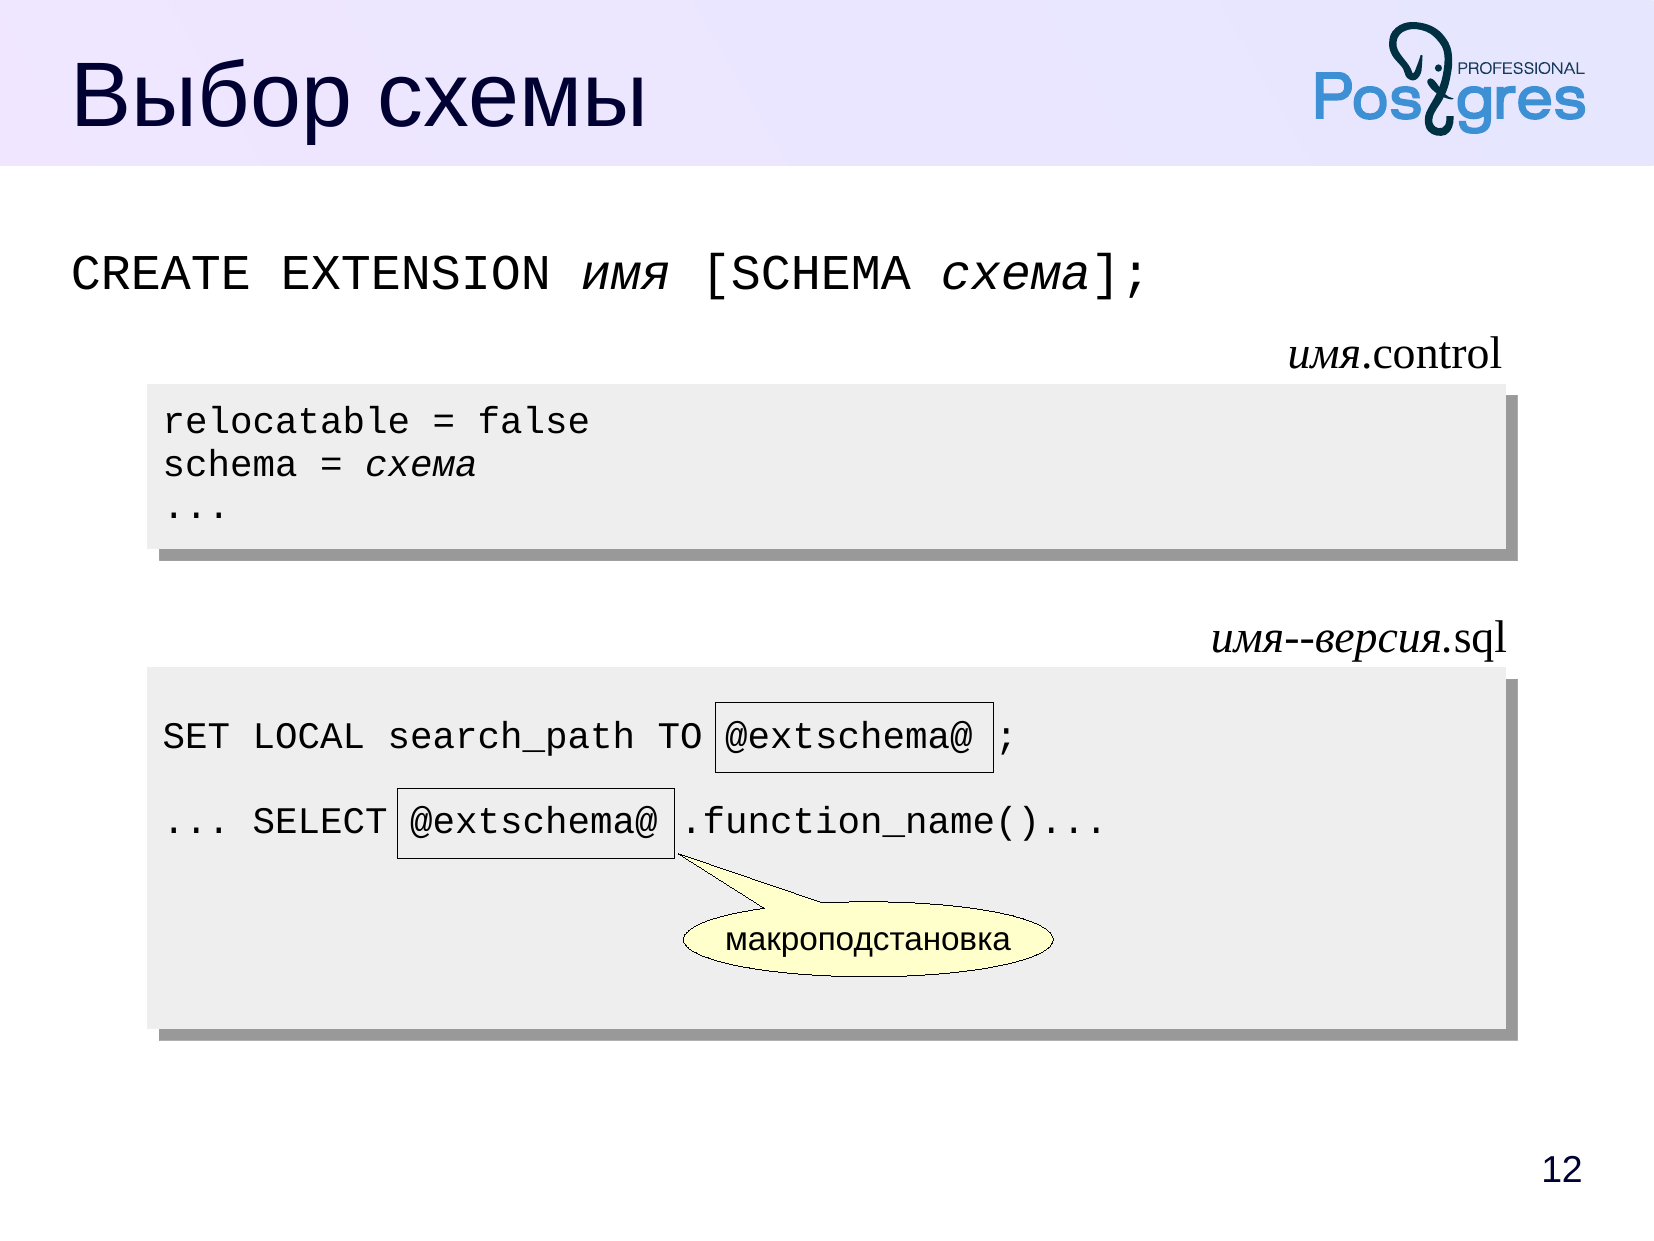

# Выбор схемы
CREATE EXTENSION имя [SCHEMA схема];
имя.control
relocatable = false
schema = схема
...
имя--версия.sql
SET LOCAL search_path TO @extschema@ ;
... SELECT @extschema@ .function_name()...
макроподстановка